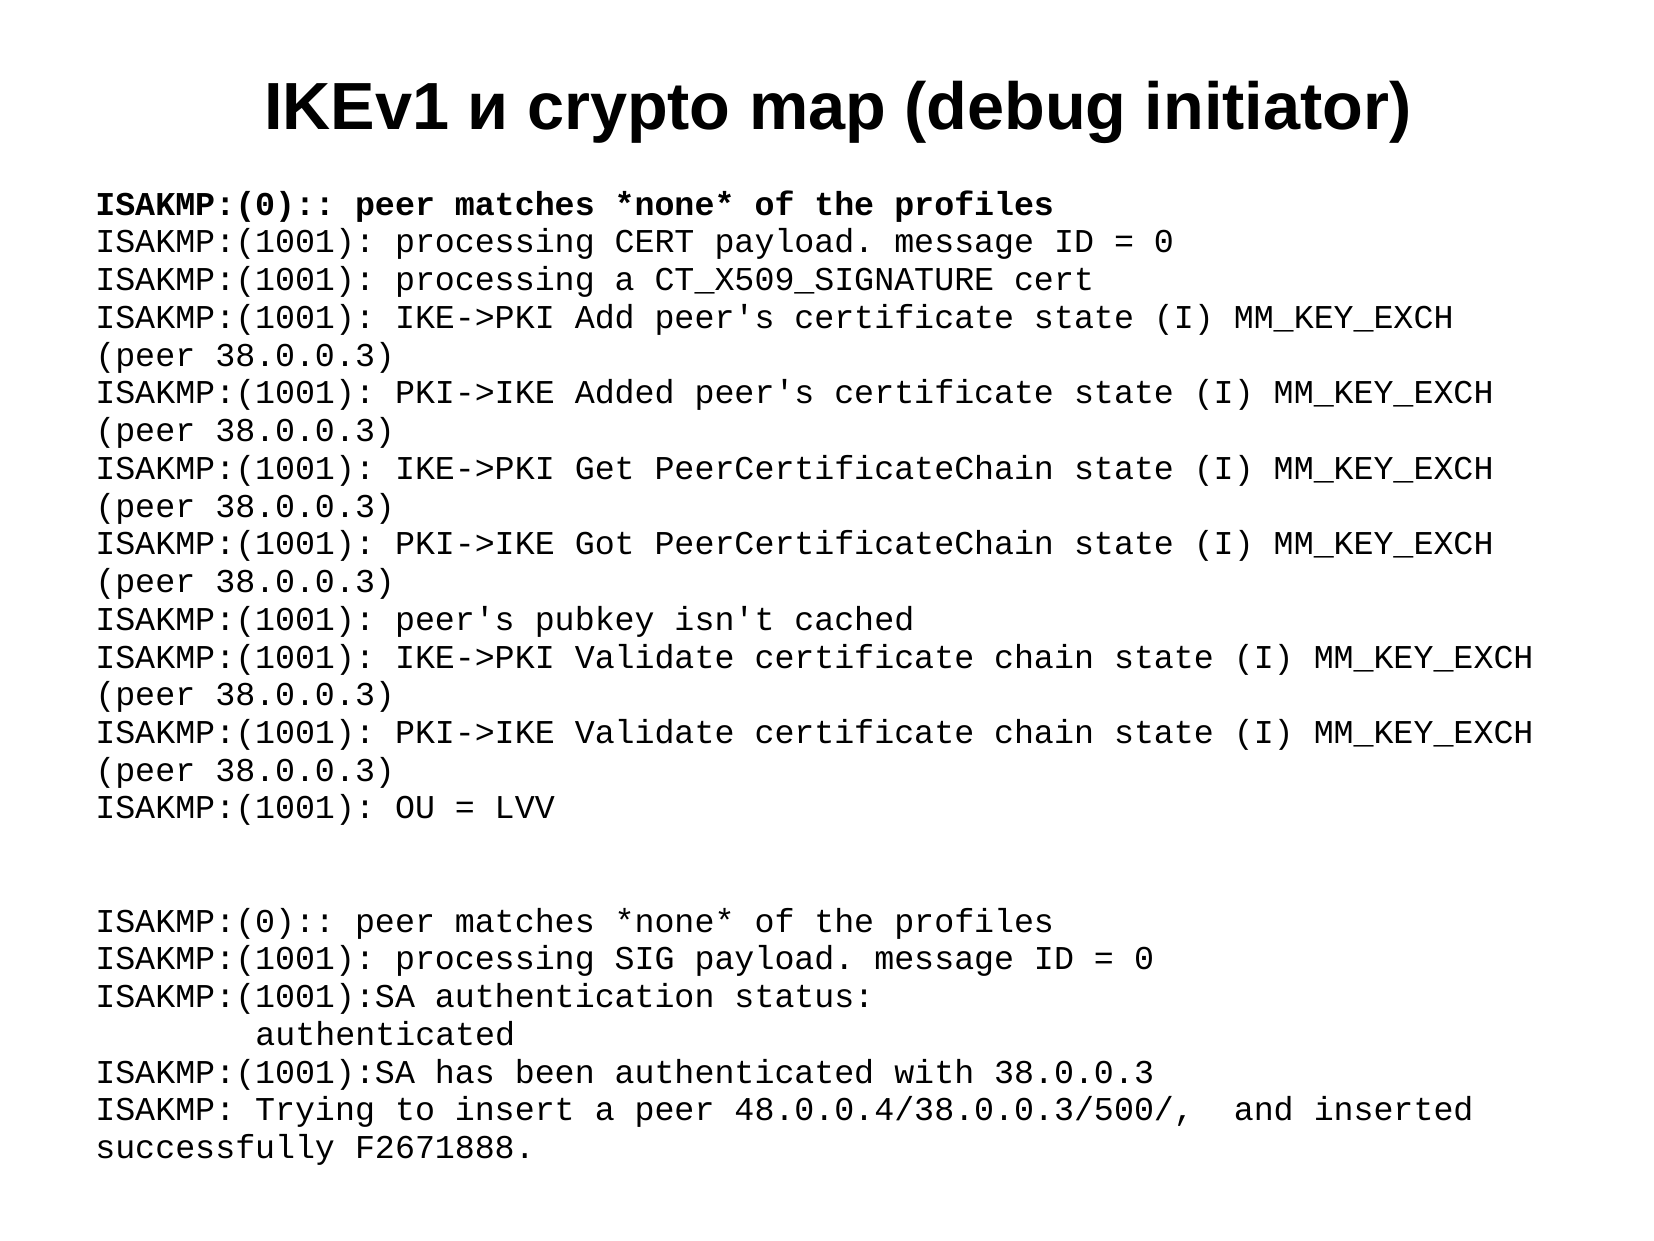

IKEv1 и crypto map (debug initiator)
# ISAKMP:(0):: peer matches *none* of the profiles
ISAKMP:(1001): processing CERT payload. message ID = 0
ISAKMP:(1001): processing a CT_X509_SIGNATURE cert
ISAKMP:(1001): IKE->PKI Add peer's certificate state (I) MM_KEY_EXCH (peer 38.0.0.3)
ISAKMP:(1001): PKI->IKE Added peer's certificate state (I) MM_KEY_EXCH (peer 38.0.0.3)
ISAKMP:(1001): IKE->PKI Get PeerCertificateChain state (I) MM_KEY_EXCH (peer 38.0.0.3)
ISAKMP:(1001): PKI->IKE Got PeerCertificateChain state (I) MM_KEY_EXCH (peer 38.0.0.3)
ISAKMP:(1001): peer's pubkey isn't cached
ISAKMP:(1001): IKE->PKI Validate certificate chain state (I) MM_KEY_EXCH (peer 38.0.0.3)
ISAKMP:(1001): PKI->IKE Validate certificate chain state (I) MM_KEY_EXCH (peer 38.0.0.3)
ISAKMP:(1001): OU = LVV
ISAKMP:(0):: peer matches *none* of the profiles
ISAKMP:(1001): processing SIG payload. message ID = 0
ISAKMP:(1001):SA authentication status:
 authenticated
ISAKMP:(1001):SA has been authenticated with 38.0.0.3
ISAKMP: Trying to insert a peer 48.0.0.4/38.0.0.3/500/, and inserted successfully F2671888.